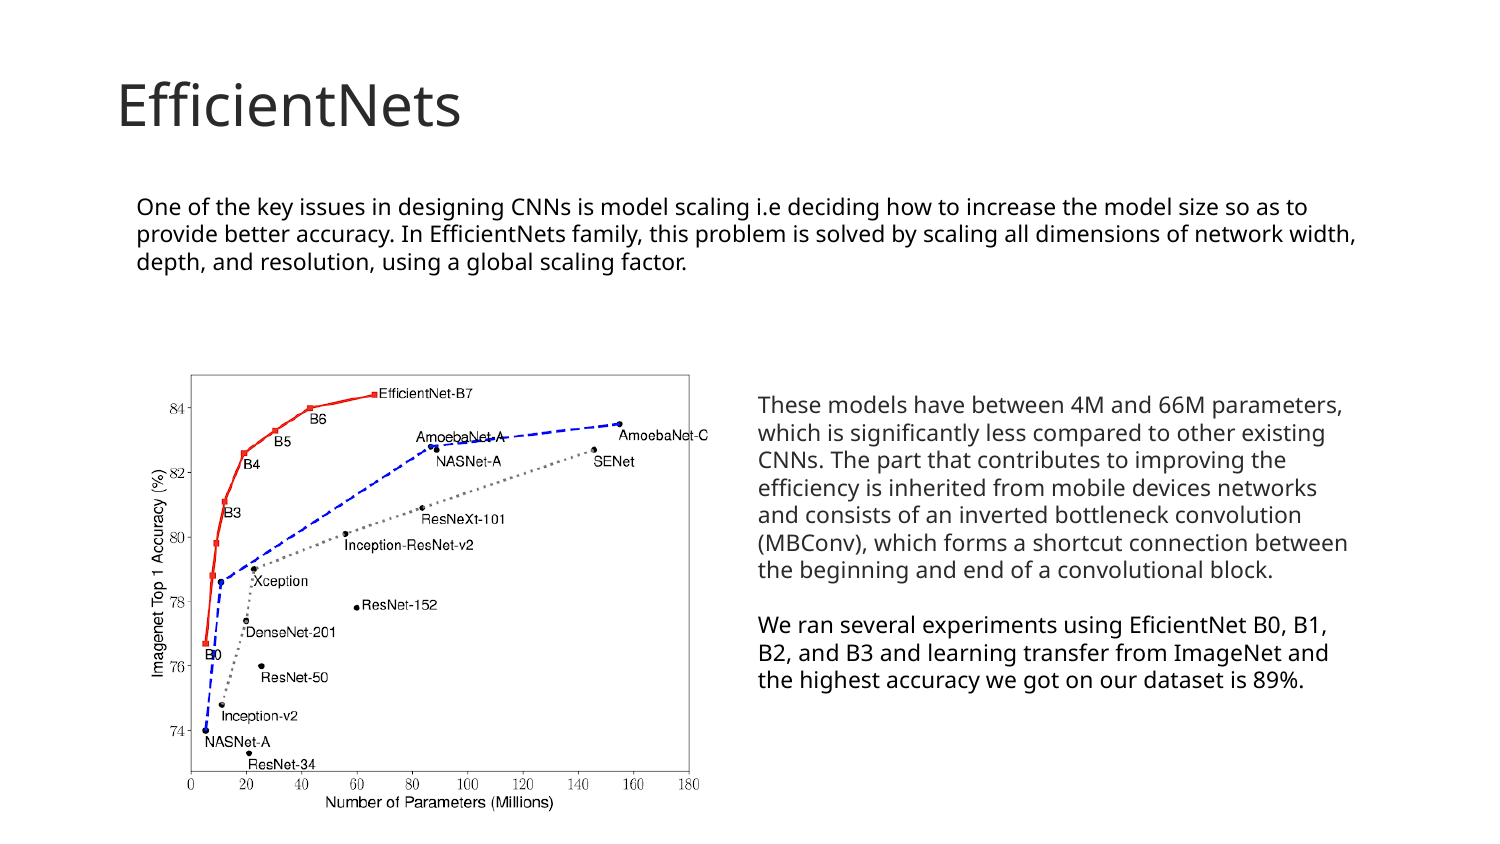

EfficientNets
One of the key issues in designing CNNs is model scaling i.e deciding how to increase the model size so as to provide better accuracy. In EfficientNets family, this problem is solved by scaling all dimensions of network width, depth, and resolution, using a global scaling factor.
These models have between 4M and 66M parameters, which is significantly less compared to other existing CNNs. The part that contributes to improving the efficiency is inherited from mobile devices networks and consists of an inverted bottleneck convolution (MBConv), which forms a shortcut connection between the beginning and end of a convolutional block.
We ran several experiments using EficientNet B0, B1, B2, and B3 and learning transfer from ImageNet and the highest accuracy we got on our dataset is 89%.